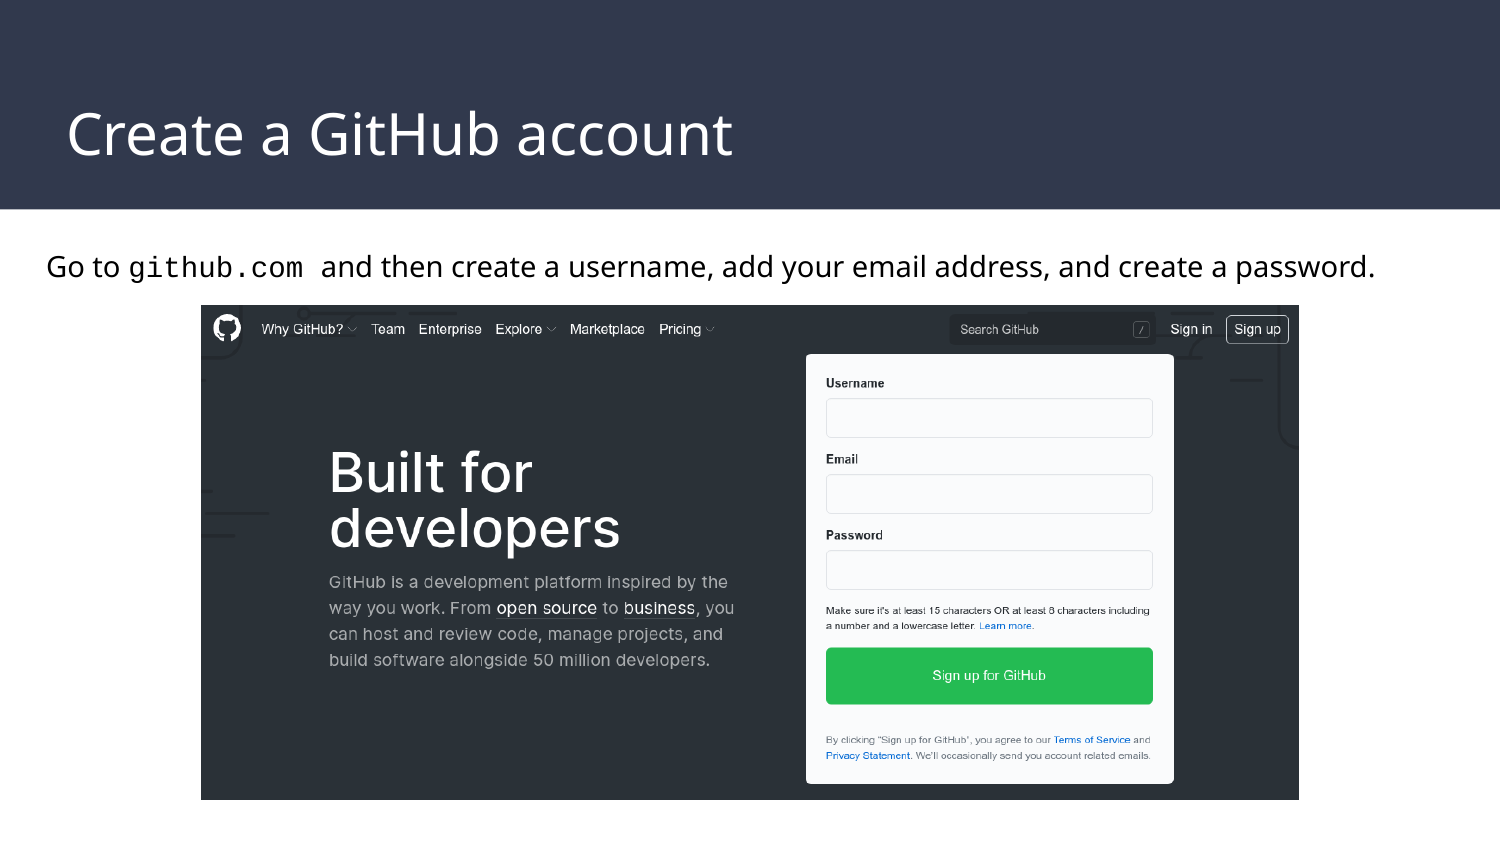

# Create a GitHub account
Go to github.com and then create a username, add your email address, and create a password.